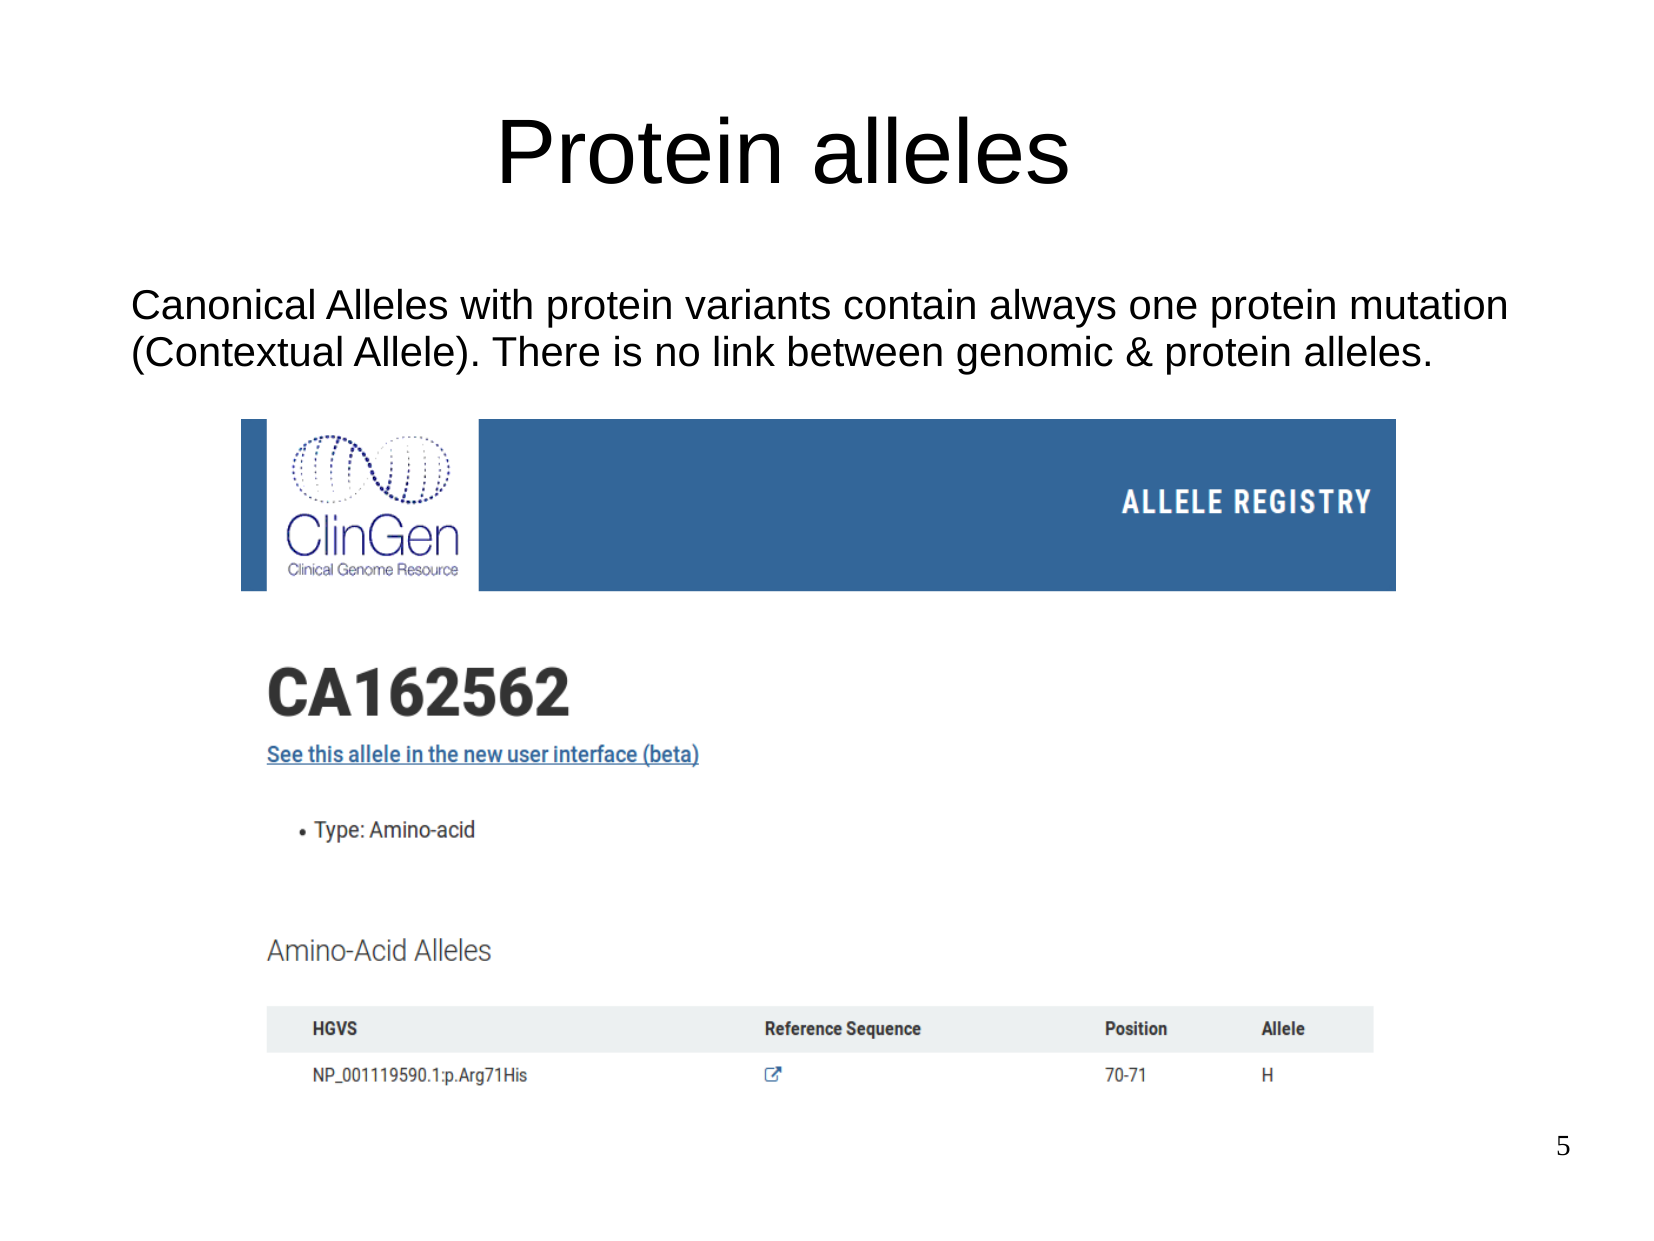

# Protein alleles
Canonical Alleles with protein variants contain always one protein mutation (Contextual Allele). There is no link between genomic & protein alleles.
5